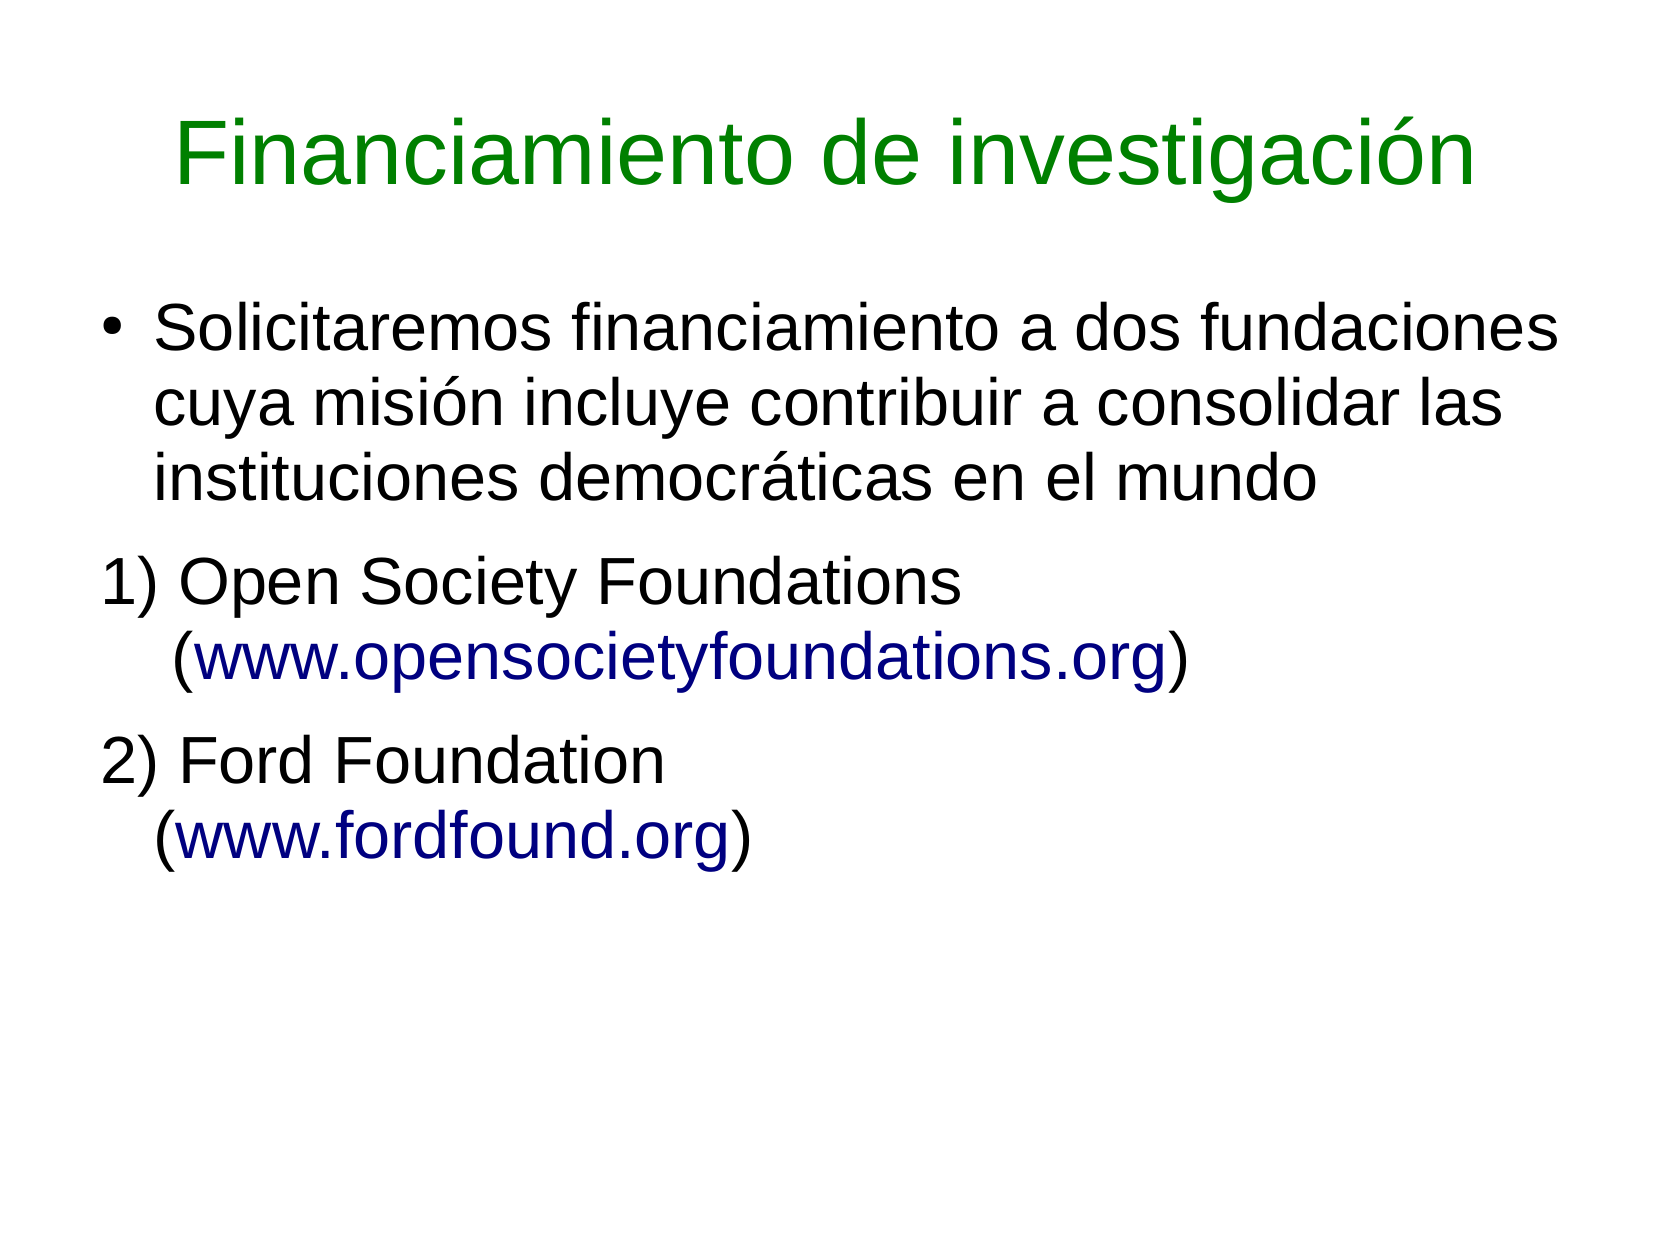

# Financiamiento de investigación
Solicitaremos financiamiento a dos fundaciones cuya misión incluye contribuir a consolidar las instituciones democráticas en el mundo
 Open Society Foundations
 (www.opensocietyfoundations.org)
 Ford Foundation
(www.fordfound.org)